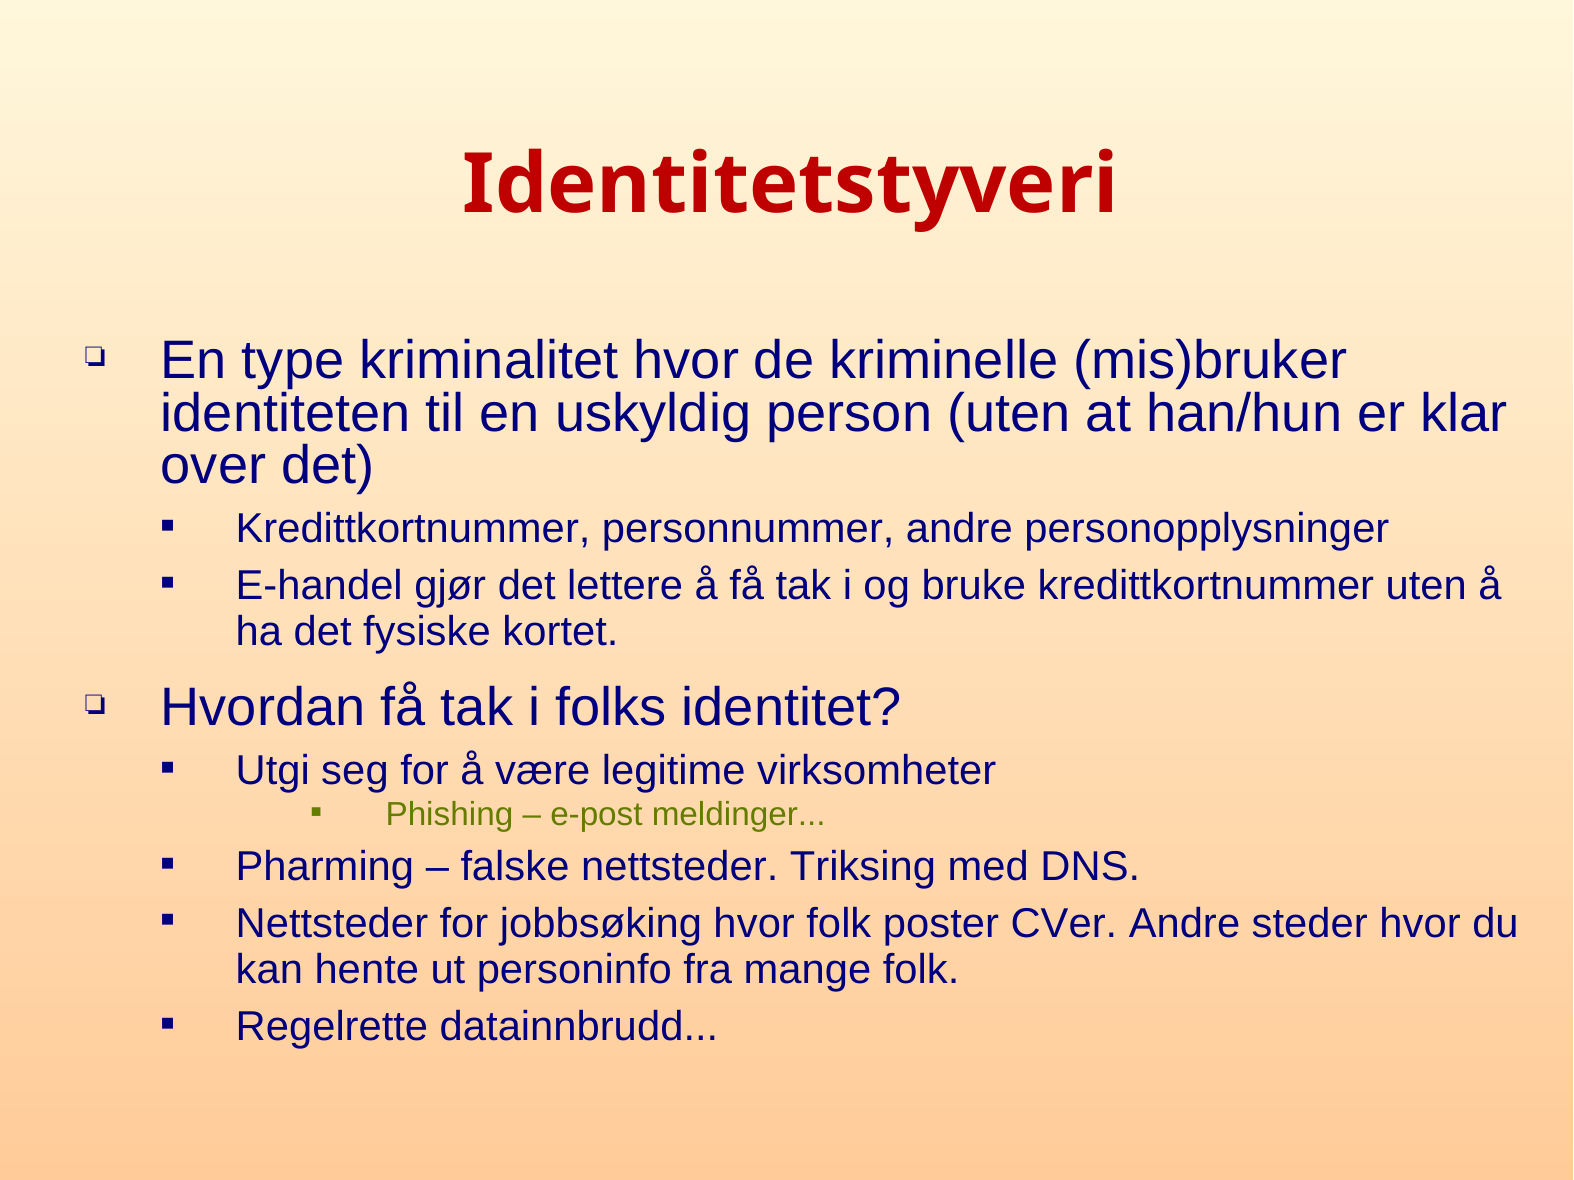

# Identitetstyveri
En type kriminalitet hvor de kriminelle (mis)bruker identiteten til en uskyldig person (uten at han/hun er klar over det)
Kredittkortnummer, personnummer, andre personopplysninger
E-handel gjør det lettere å få tak i og bruke kredittkortnummer uten å ha det fysiske kortet.
Hvordan få tak i folks identitet?
Utgi seg for å være legitime virksomheter
Phishing – e-post meldinger...
Pharming – falske nettsteder. Triksing med DNS.
Nettsteder for jobbsøking hvor folk poster CVer. Andre steder hvor du kan hente ut personinfo fra mange folk.
Regelrette datainnbrudd...